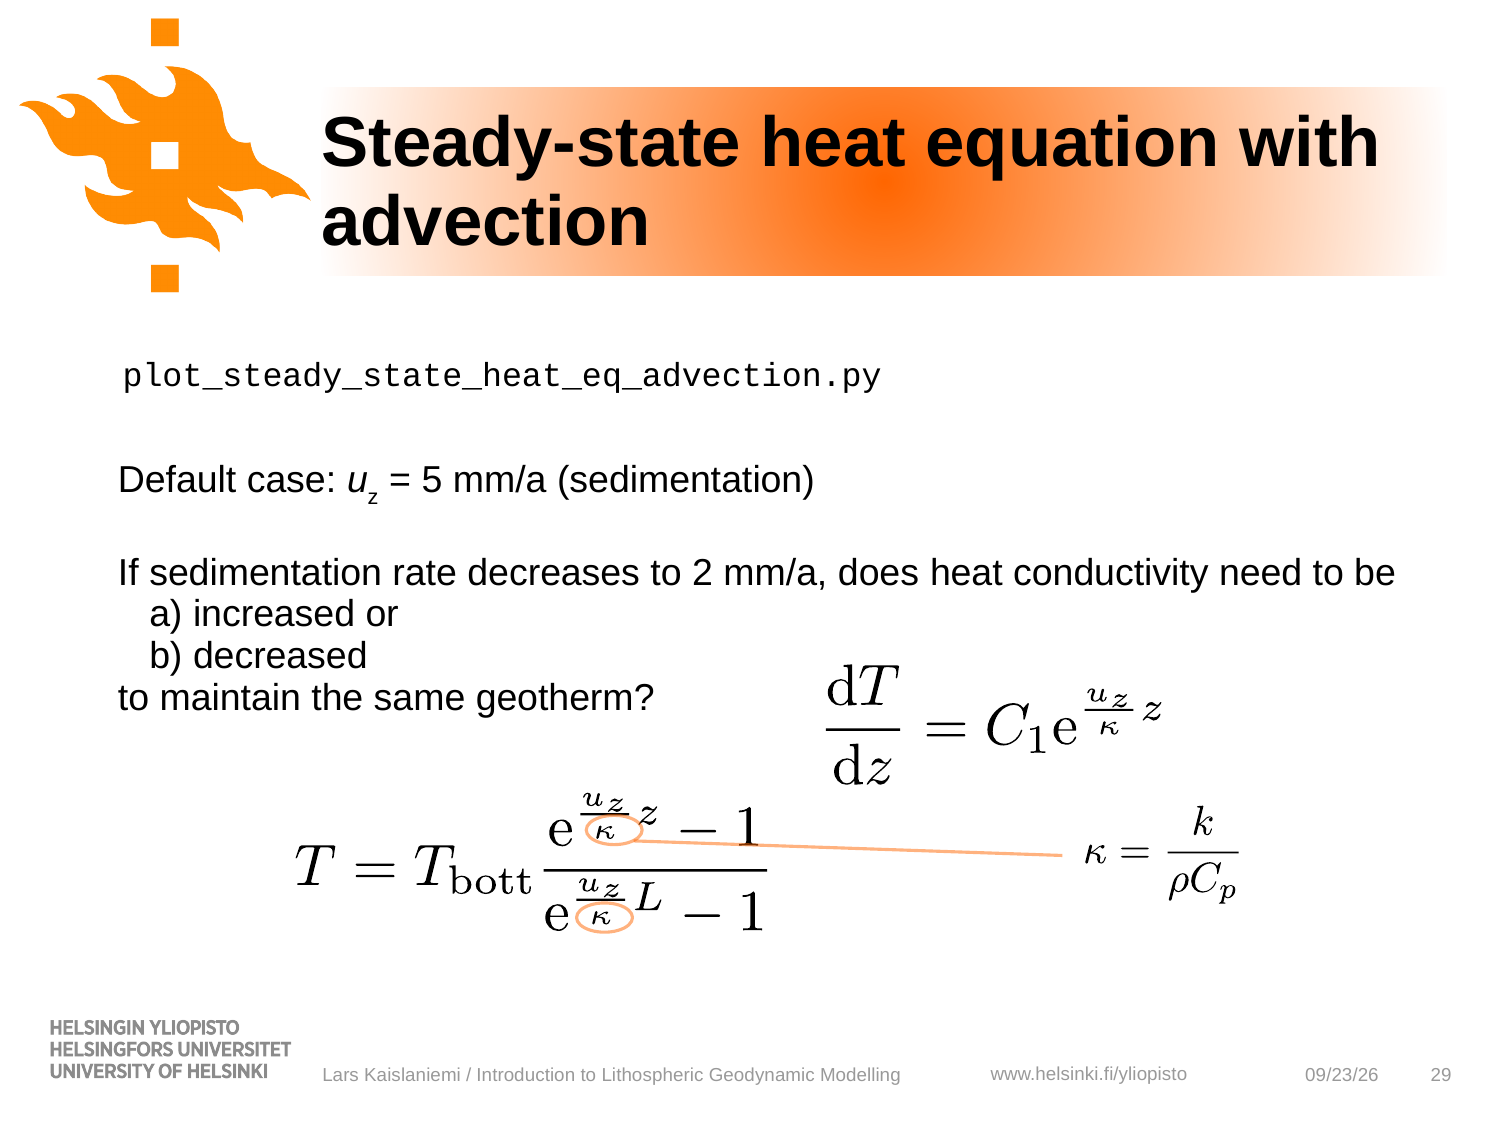

# Steady-state heat equation with advection
plot_steady_state_heat_eq_advection.py
Default case: uz = 5 mm/a (sedimentation)
If sedimentation rate decreases to 2 mm/a, does heat conductivity need to be
 a) increased or
 b) decreased
to maintain the same geotherm?
Lars Kaislaniemi / Introduction to Lithospheric Geodynamic Modelling
29